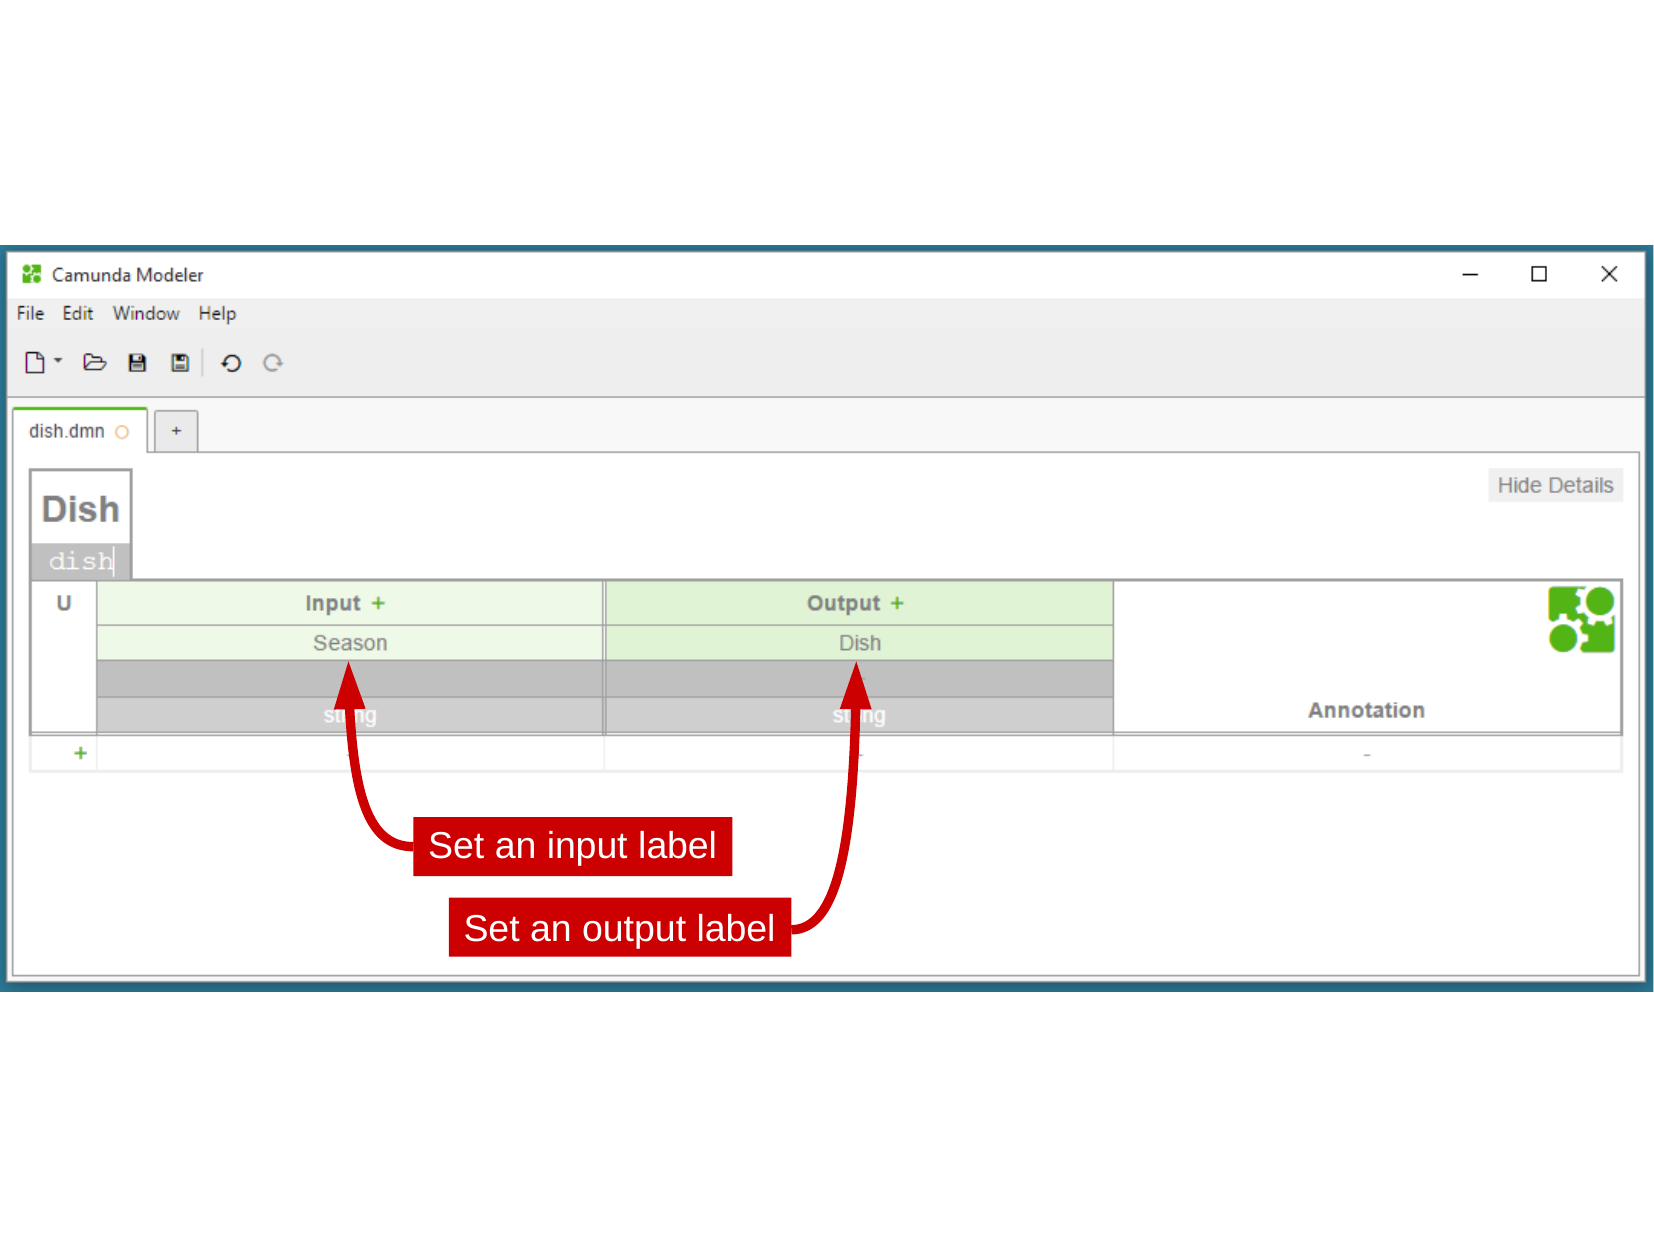

Set an input label
Set an output label